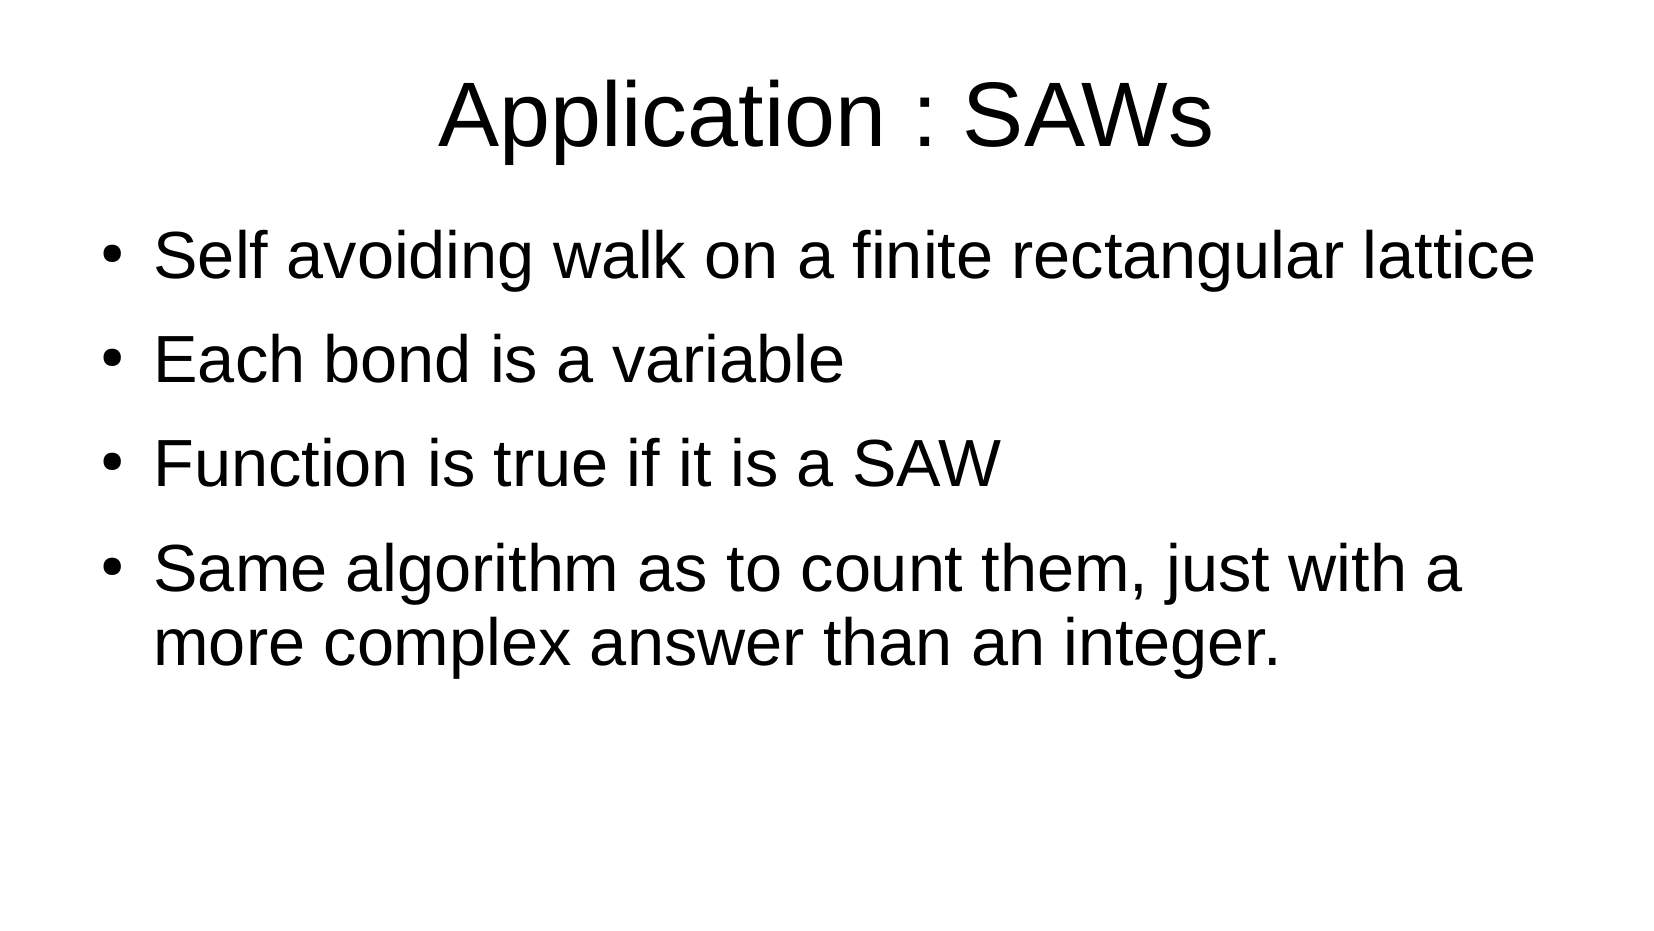

# Application : SAWs
Self avoiding walk on a finite rectangular lattice
Each bond is a variable
Function is true if it is a SAW
Same algorithm as to count them, just with a more complex answer than an integer.